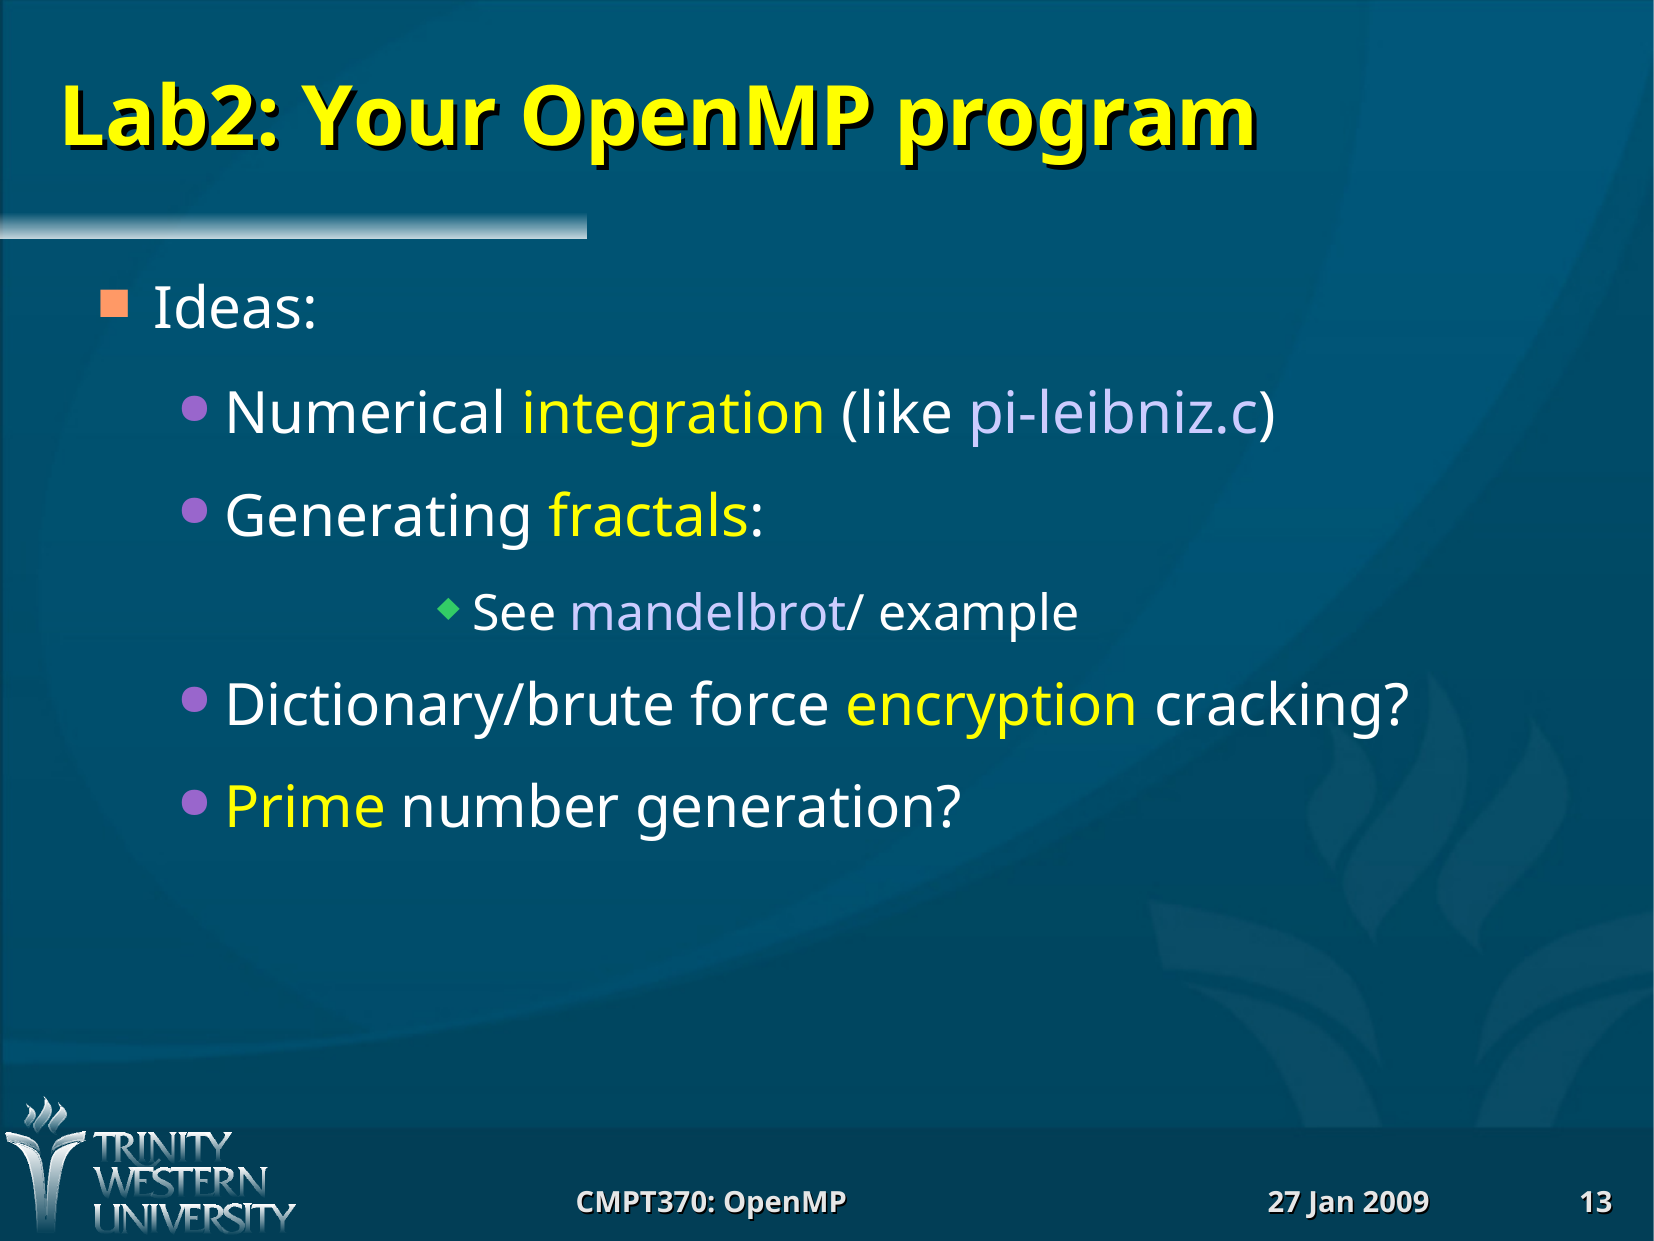

# Lab2: Your OpenMP program
Ideas:
Numerical integration (like pi-leibniz.c)
Generating fractals:
See mandelbrot/ example
Dictionary/brute force encryption cracking?
Prime number generation?
CMPT370: OpenMP
27 Jan 2009
13